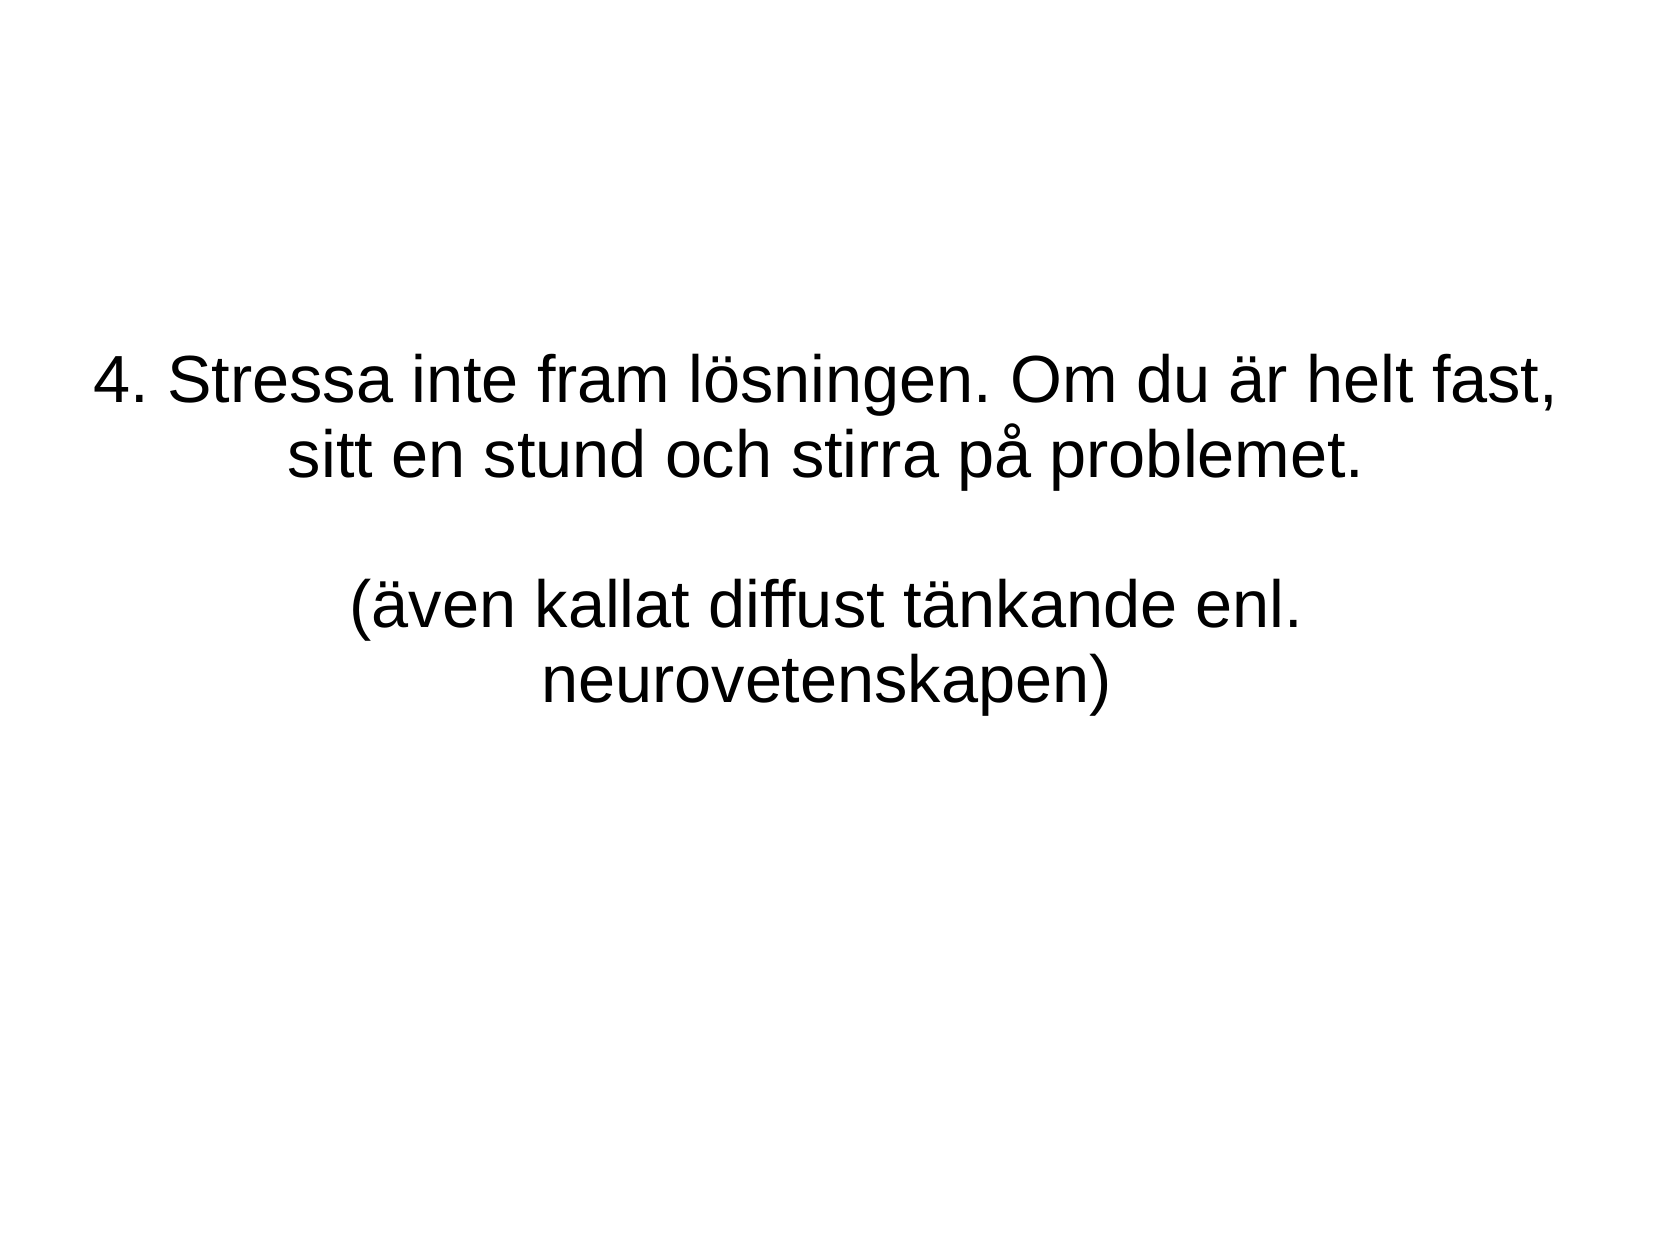

# 4. Stressa inte fram lösningen. Om du är helt fast, sitt en stund och stirra på problemet.
(även kallat diffust tänkande enl. neurovetenskapen)